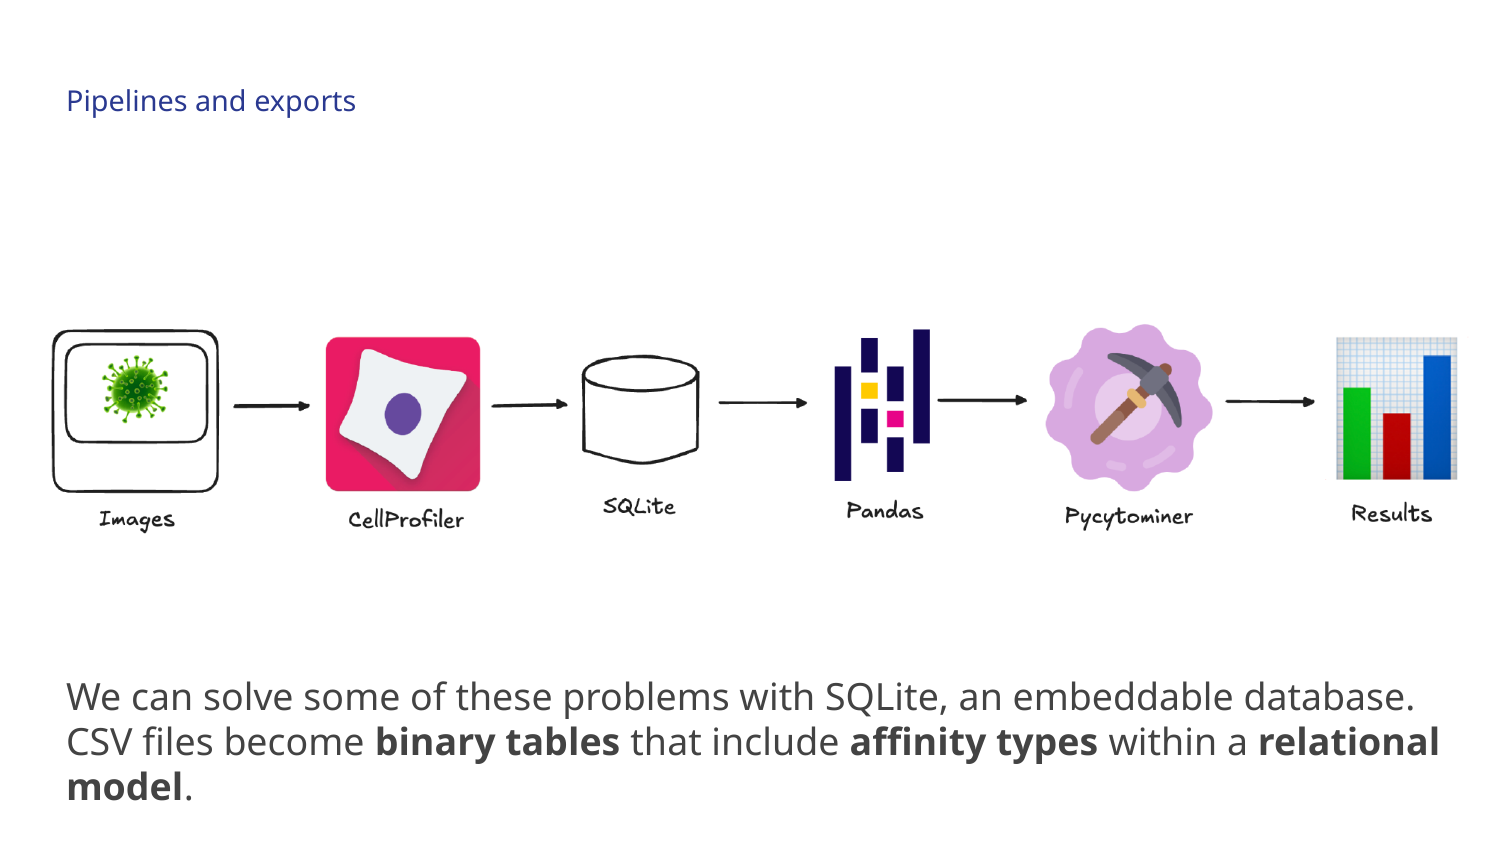

# Pipelines and exports
We can solve some of these problems with SQLite, an embeddable database. CSV files become binary tables that include affinity types within a relational model.